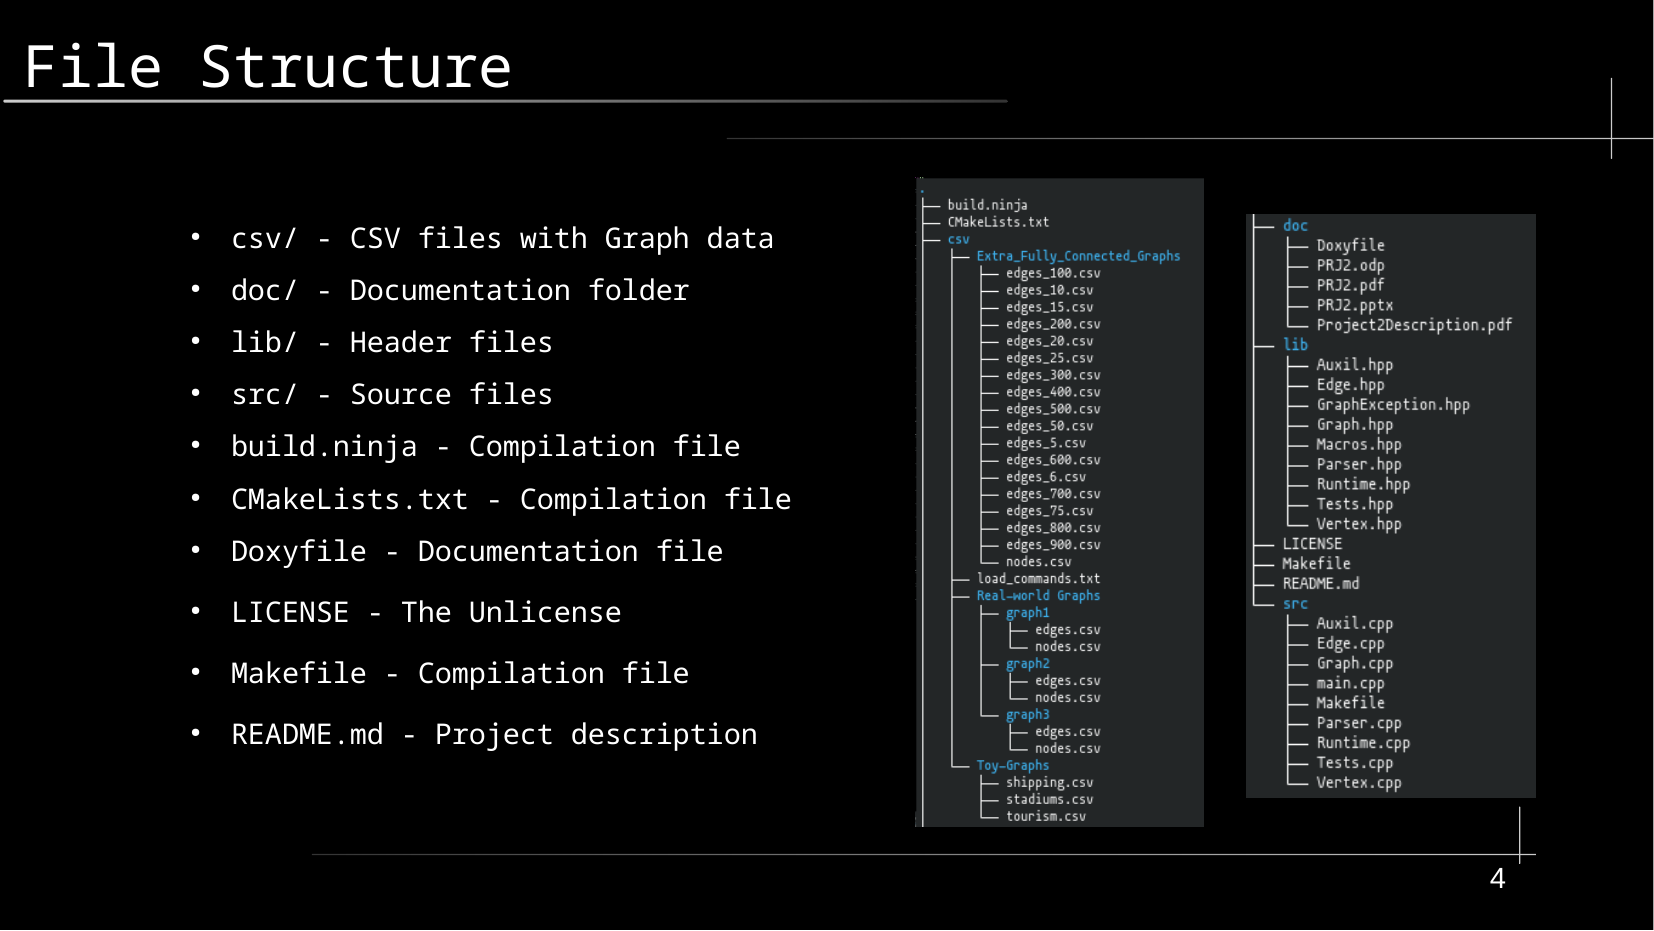

# File Structure
csv/ - CSV files with Graph data
doc/ - Documentation folder
lib/ - Header files
src/ - Source files
build.ninja - Compilation file
CMakeLists.txt - Compilation file
Doxyfile - Documentation file
LICENSE - The Unlicense
Makefile - Compilation file
README.md - Project description
4